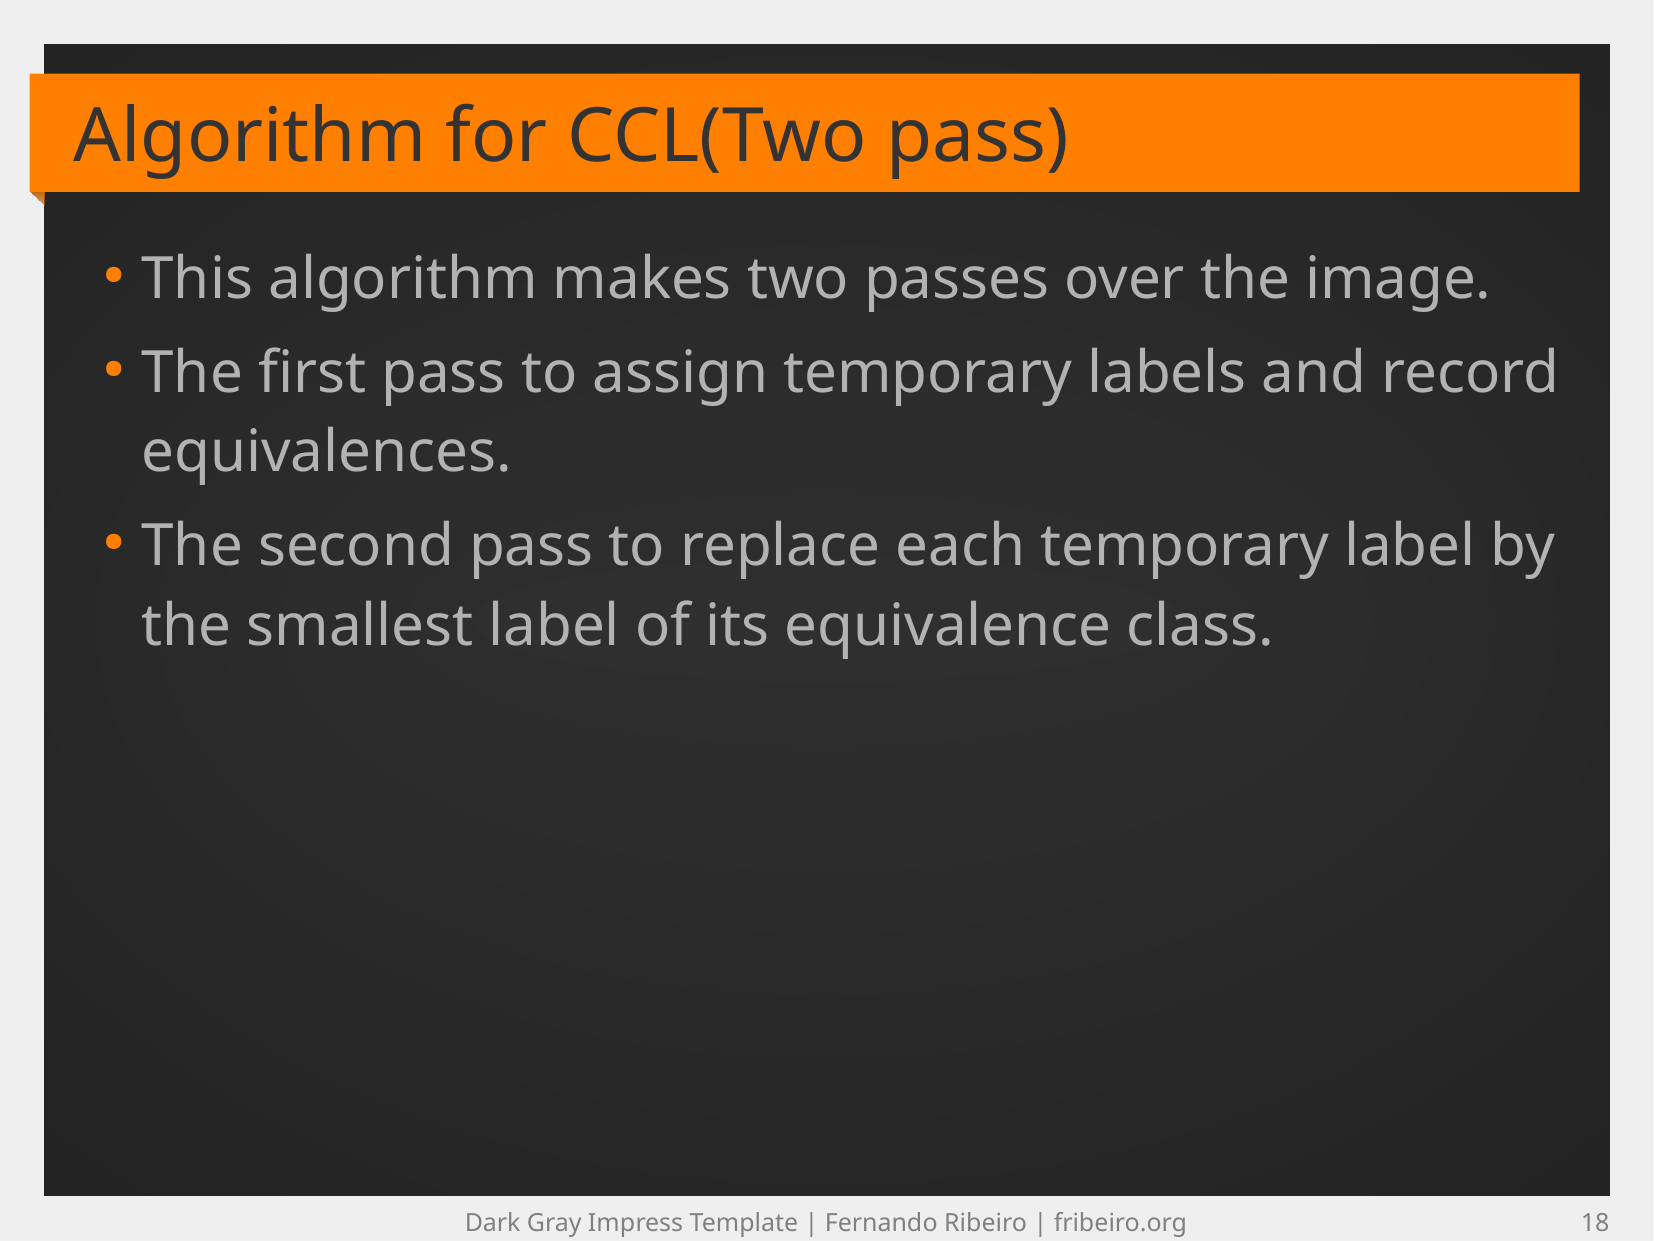

# Algorithm for CCL(Two pass)
This algorithm makes two passes over the image.
The first pass to assign temporary labels and record equivalences.
The second pass to replace each temporary label by the smallest label of its equivalence class.
Dark Gray Impress Template | Fernando Ribeiro | fribeiro.org
18